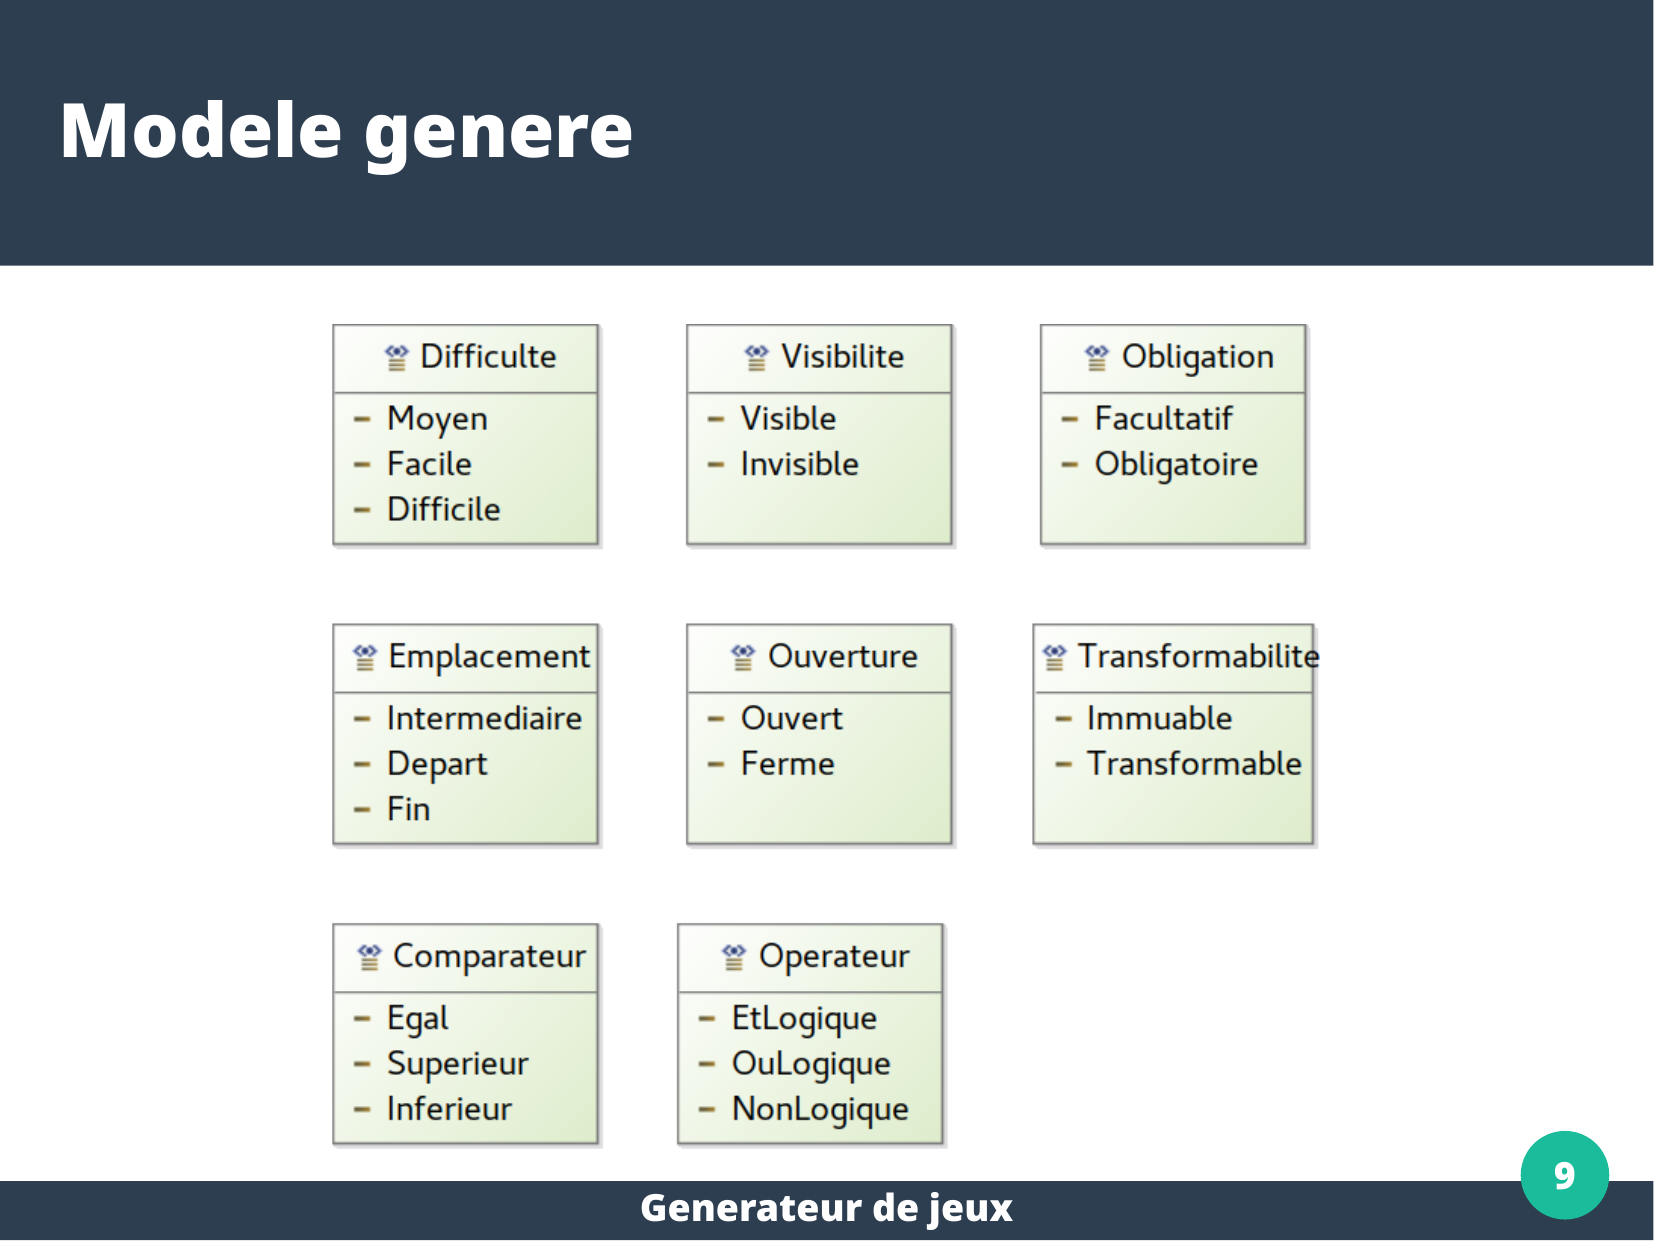

# Modele genere
9
Generateur de jeux